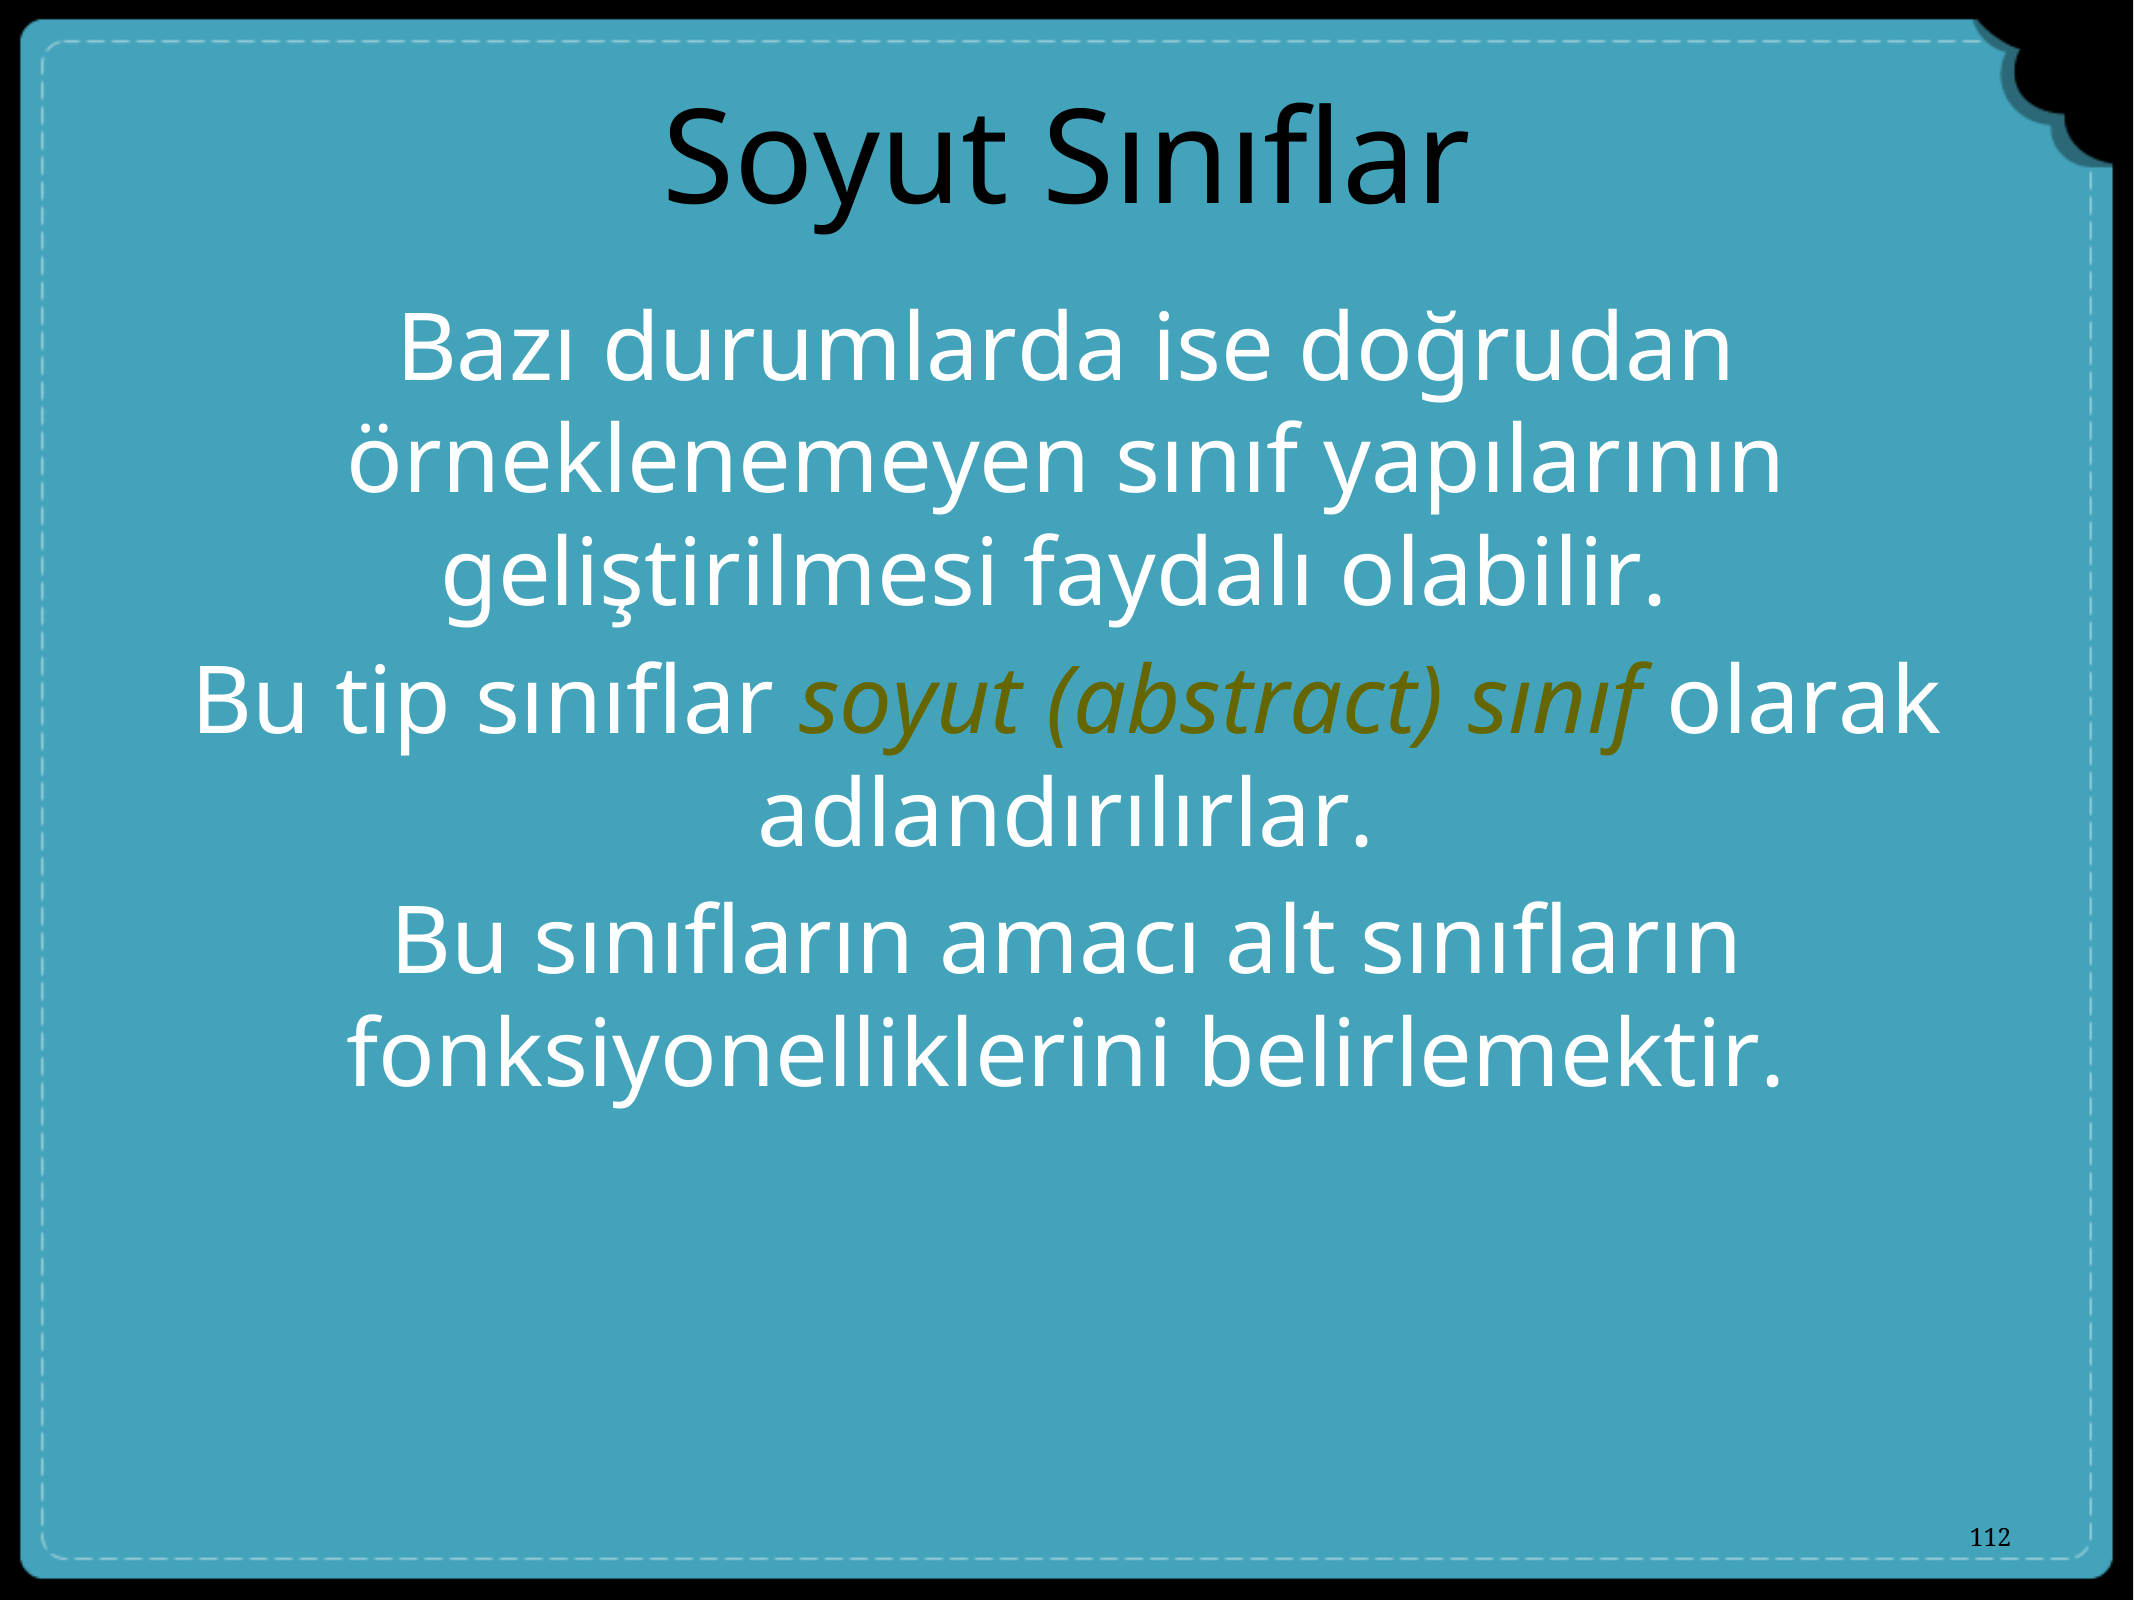

# Soyut Sınıflar
Bazı durumlarda ise doğrudan örneklenemeyen sınıf yapılarının geliştirilmesi faydalı olabilir.
Bu tip sınıflar soyut (abstract) sınıf olarak adlandırılırlar.
Bu sınıfların amacı alt sınıfların fonksiyonelliklerini belirlemektir.